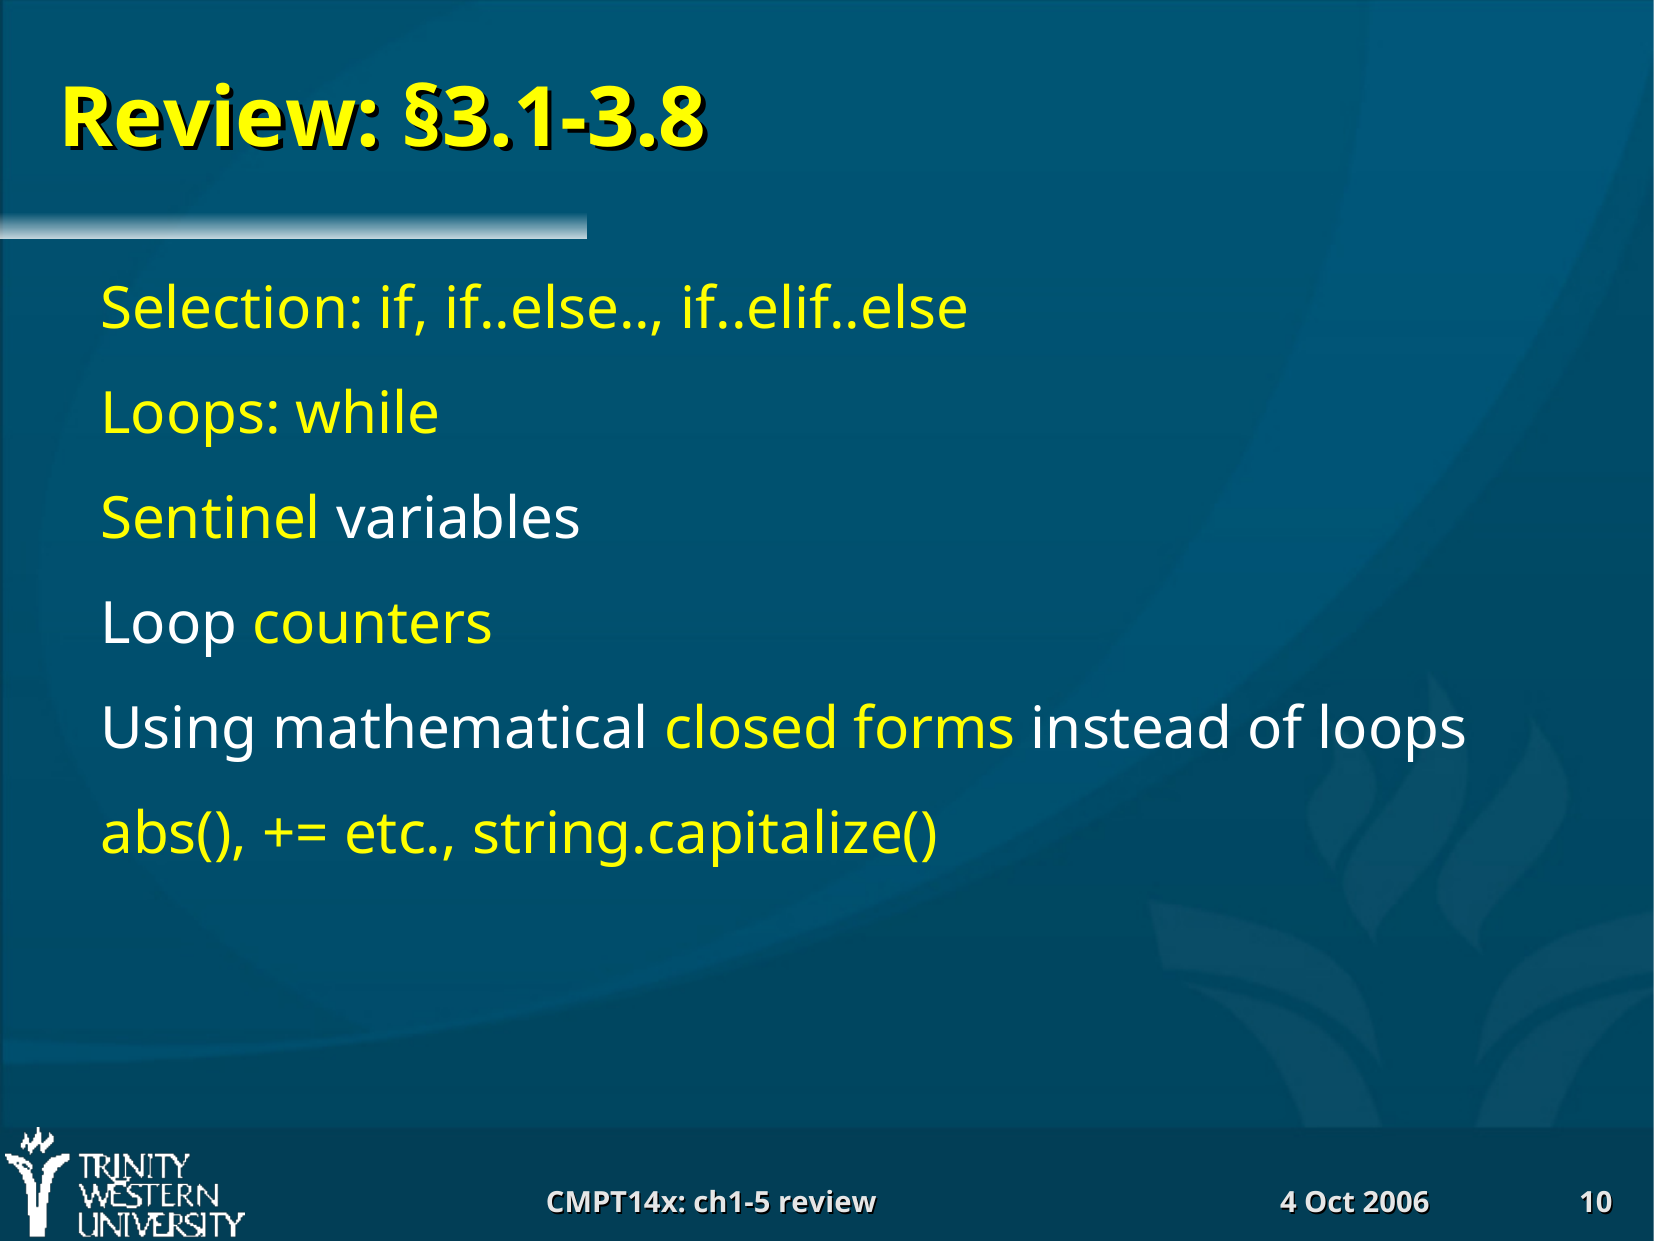

# Review: §3.1-3.8
Selection: if, if..else.., if..elif..else
Loops: while
Sentinel variables
Loop counters
Using mathematical closed forms instead of loops
abs(), += etc., string.capitalize()
CMPT14x: ch1-5 review
4 Oct 2006
10